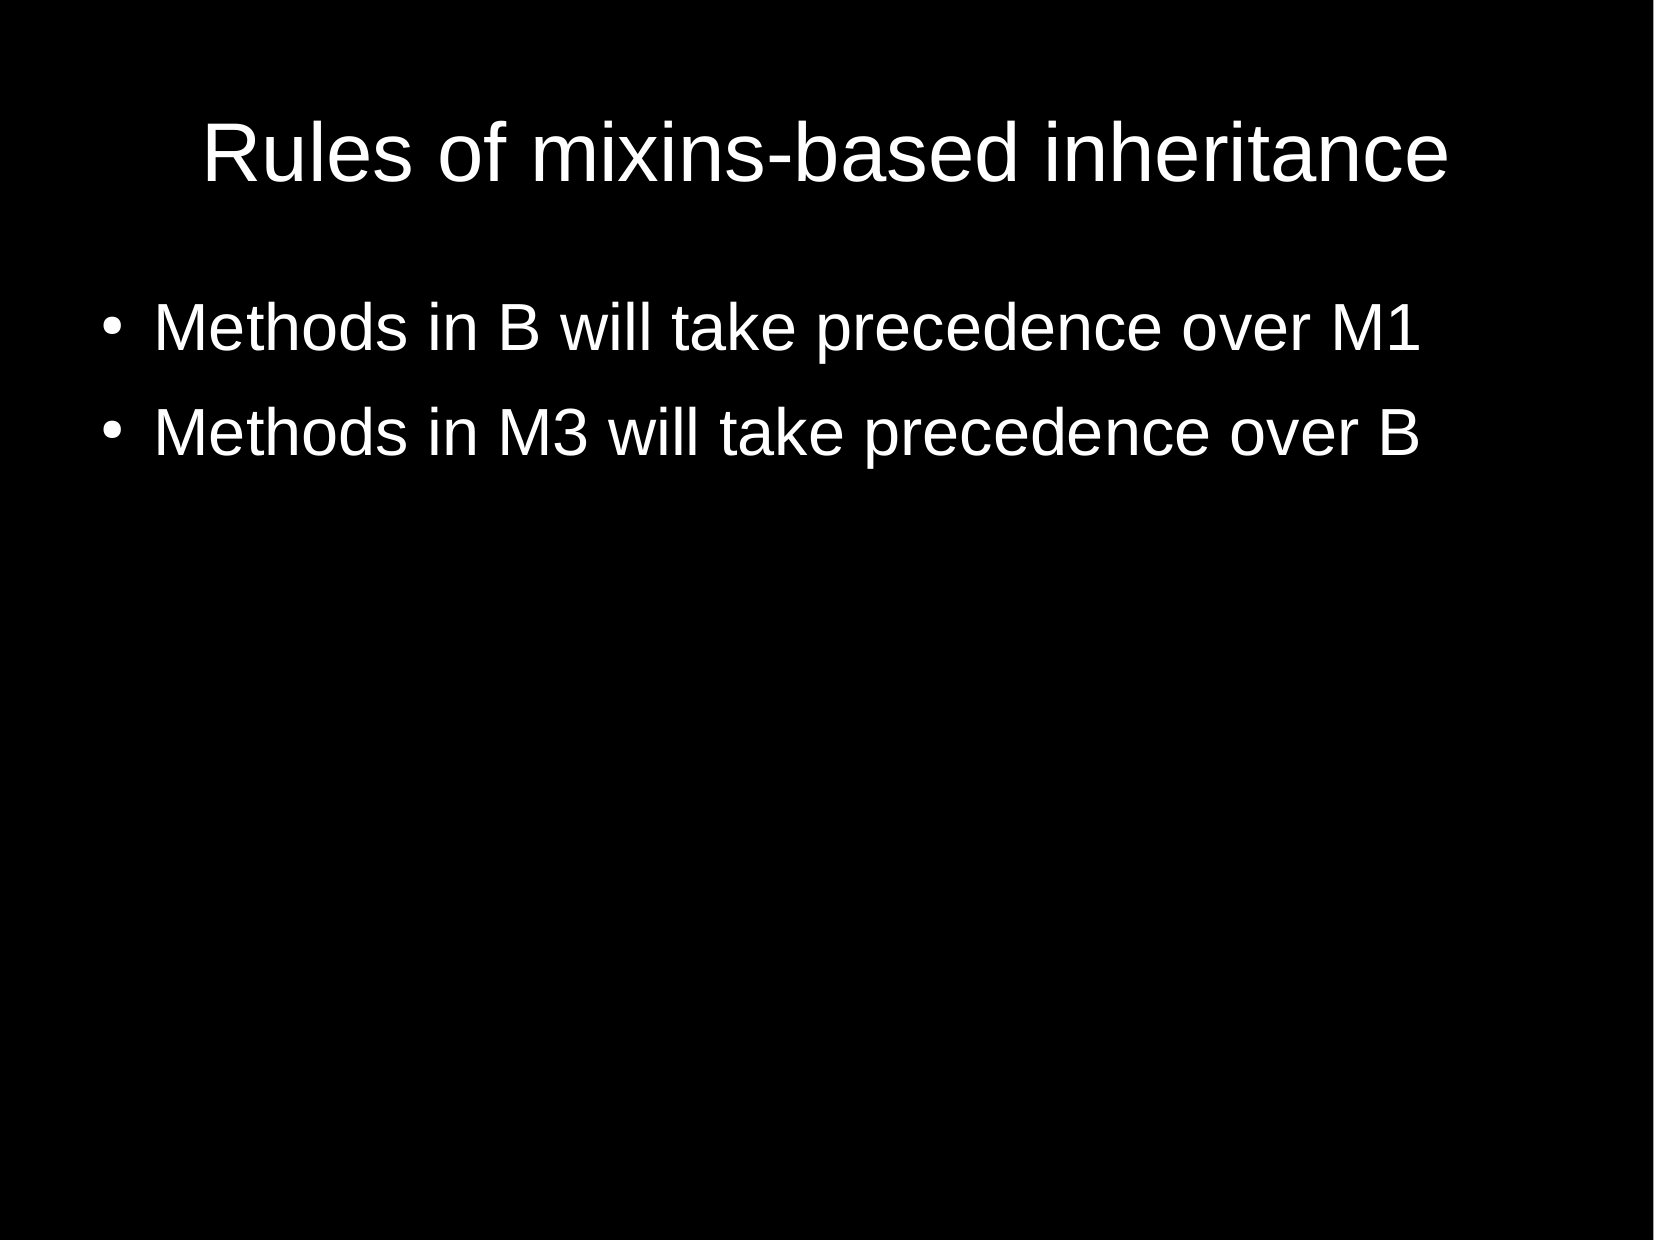

# Rules of mixins-based inheritance
Methods in B will take precedence over M1
Methods in M3 will take precedence over B